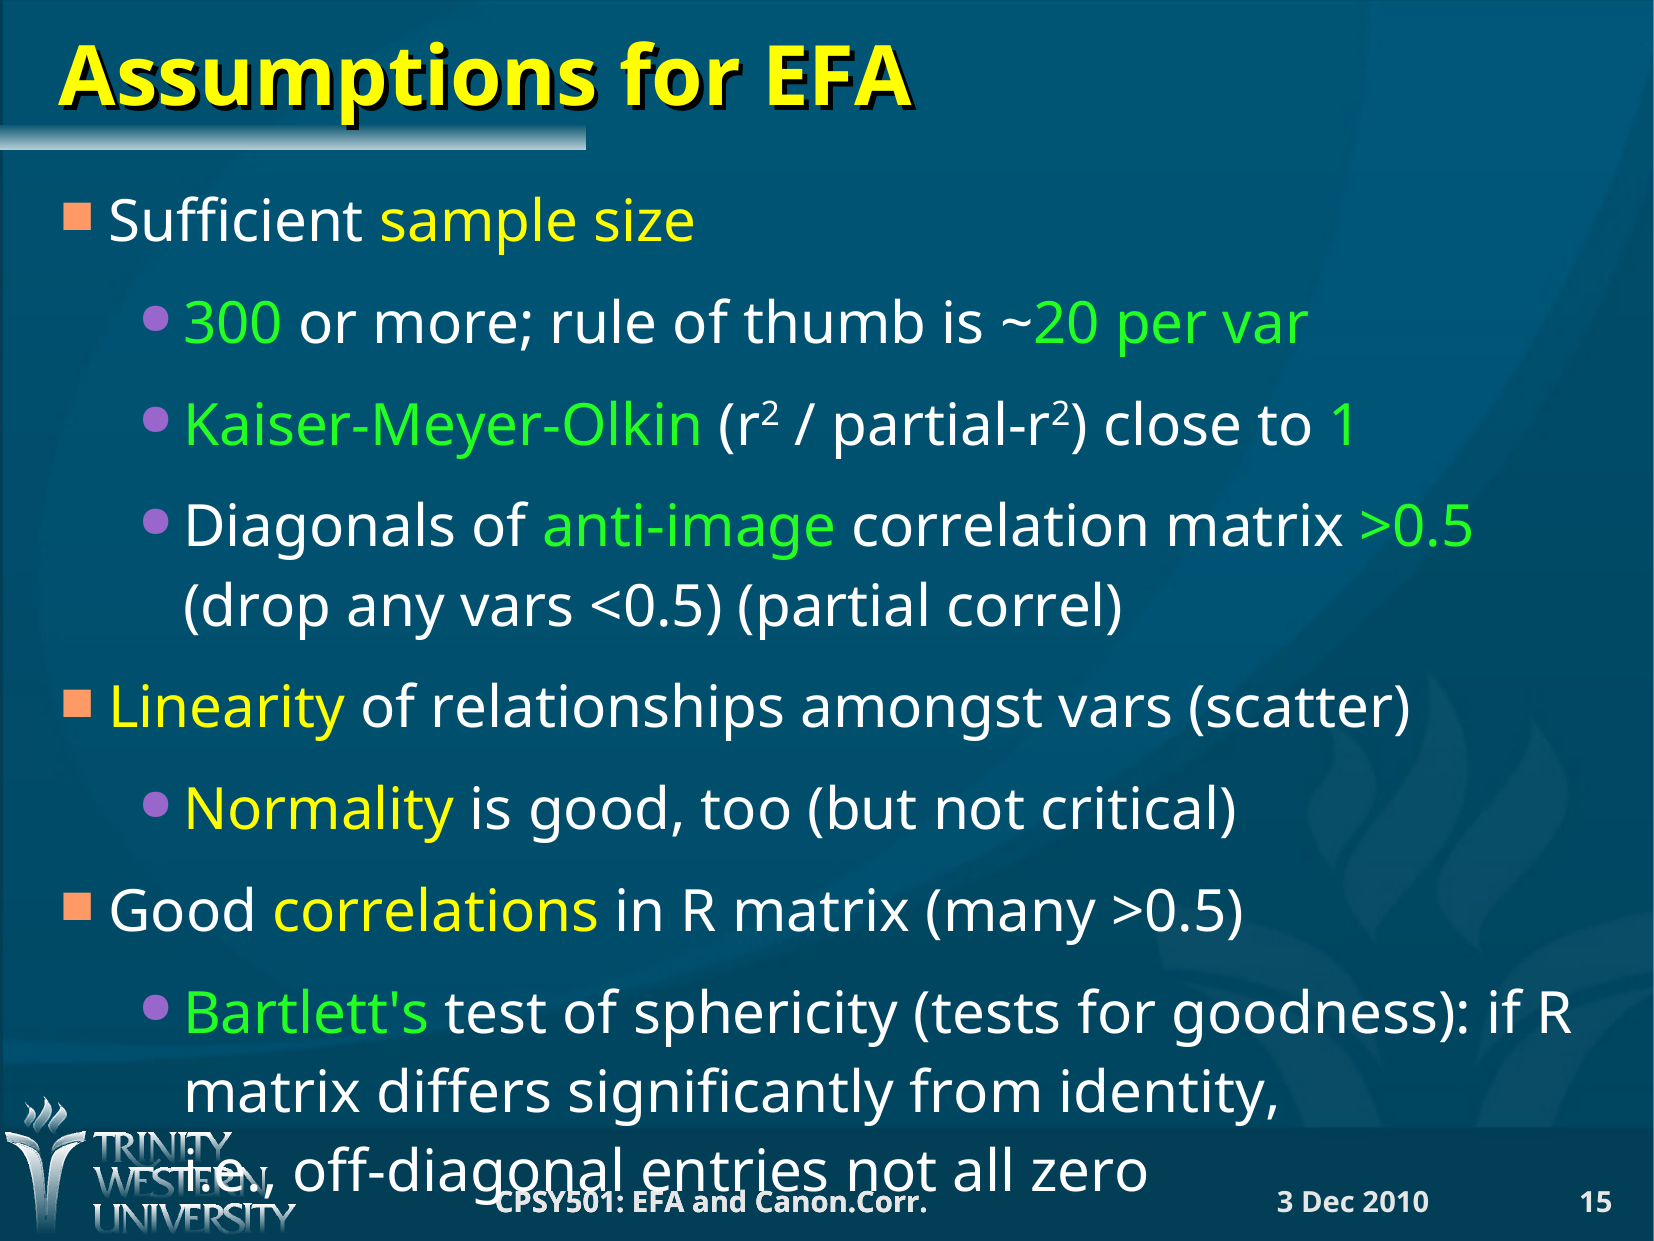

# Assumptions for EFA
Sufficient sample size
300 or more; rule of thumb is ~20 per var
Kaiser-Meyer-Olkin (r2 / partial-r2) close to 1
Diagonals of anti-image correlation matrix >0.5 (drop any vars <0.5) (partial correl)
Linearity of relationships amongst vars (scatter)
Normality is good, too (but not critical)
Good correlations in R matrix (many >0.5)
Bartlett's test of sphericity (tests for goodness): if R matrix differs significantly from identity,
i.e., off-diagonal entries not all zero
CPSY501: EFA and Canon.Corr.
3 Dec 2010
15